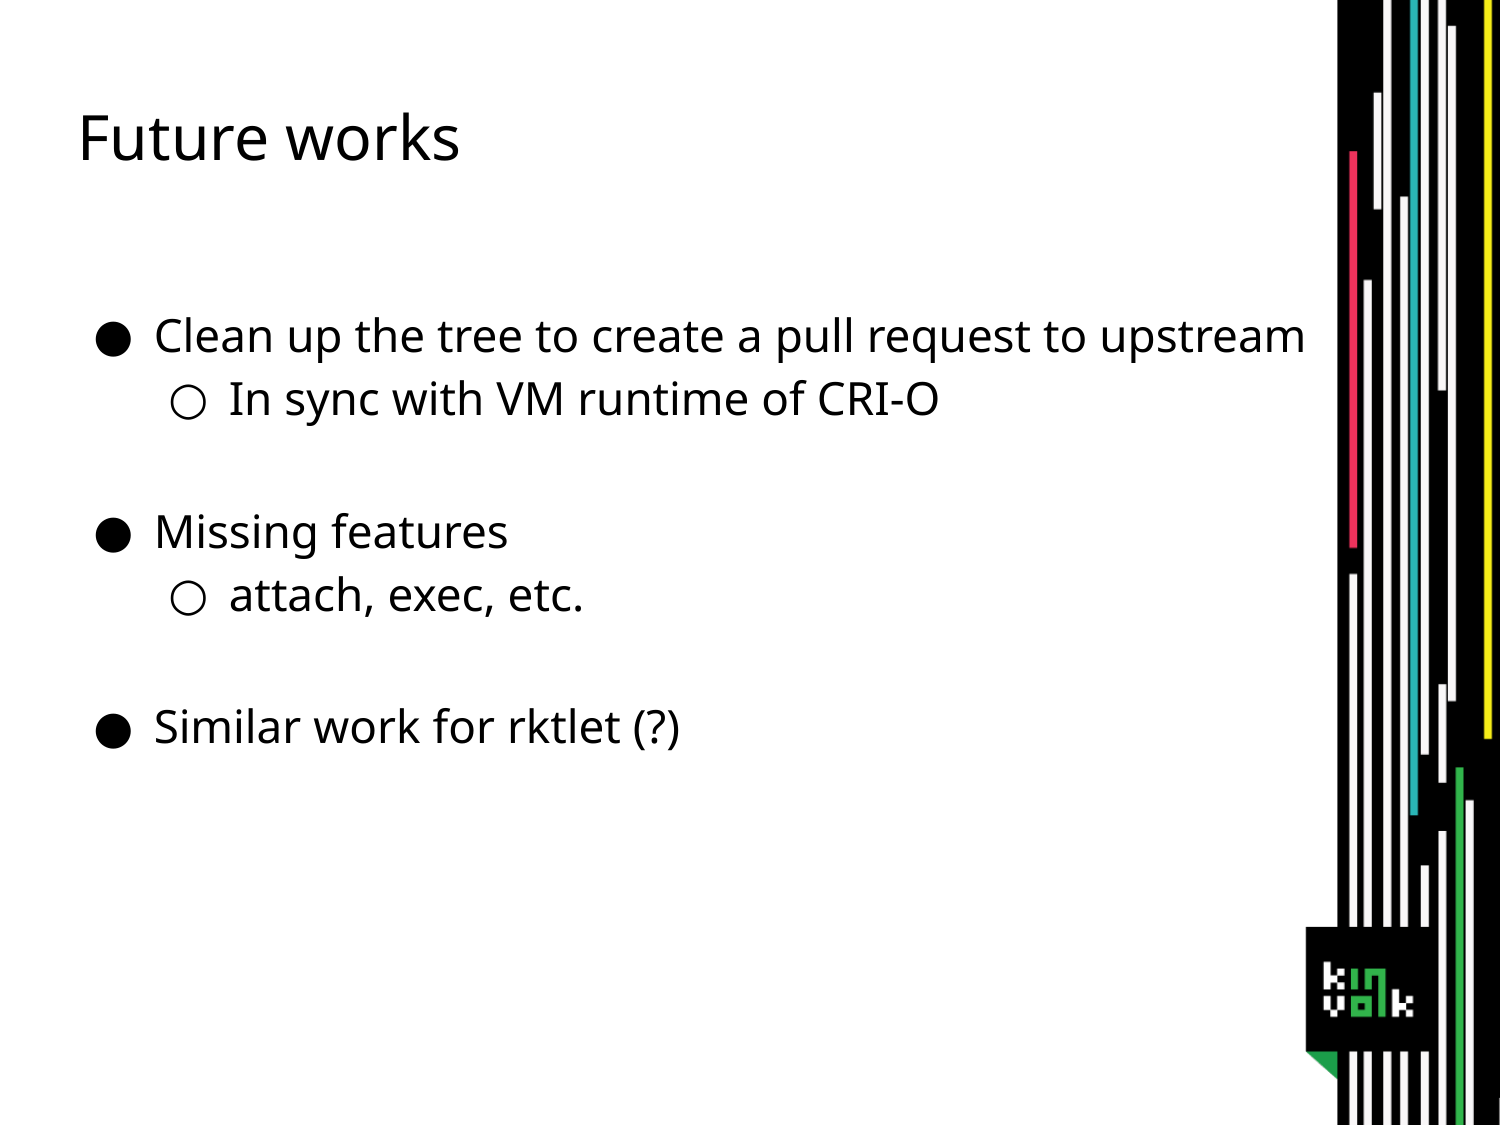

# Future works
Clean up the tree to create a pull request to upstream
In sync with VM runtime of CRI-O
Missing features
attach, exec, etc.
Similar work for rktlet (?)